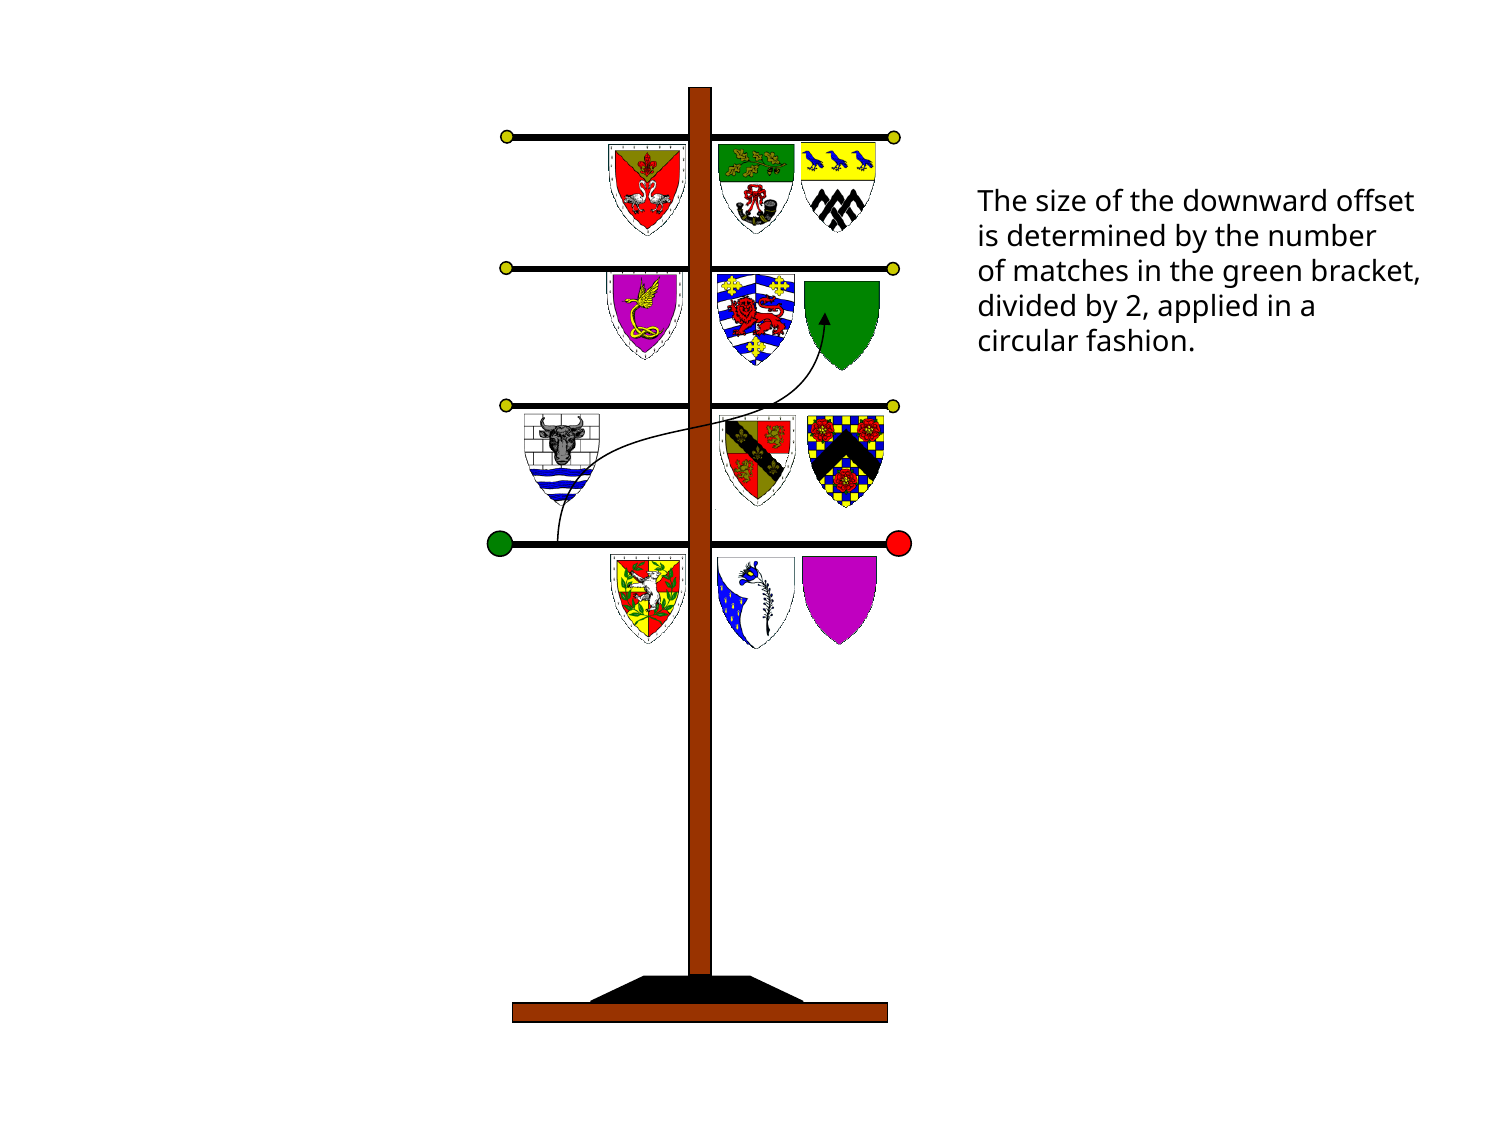

The size of the downward offset
is determined by the number
of matches in the green bracket,
divided by 2, applied in a
circular fashion.